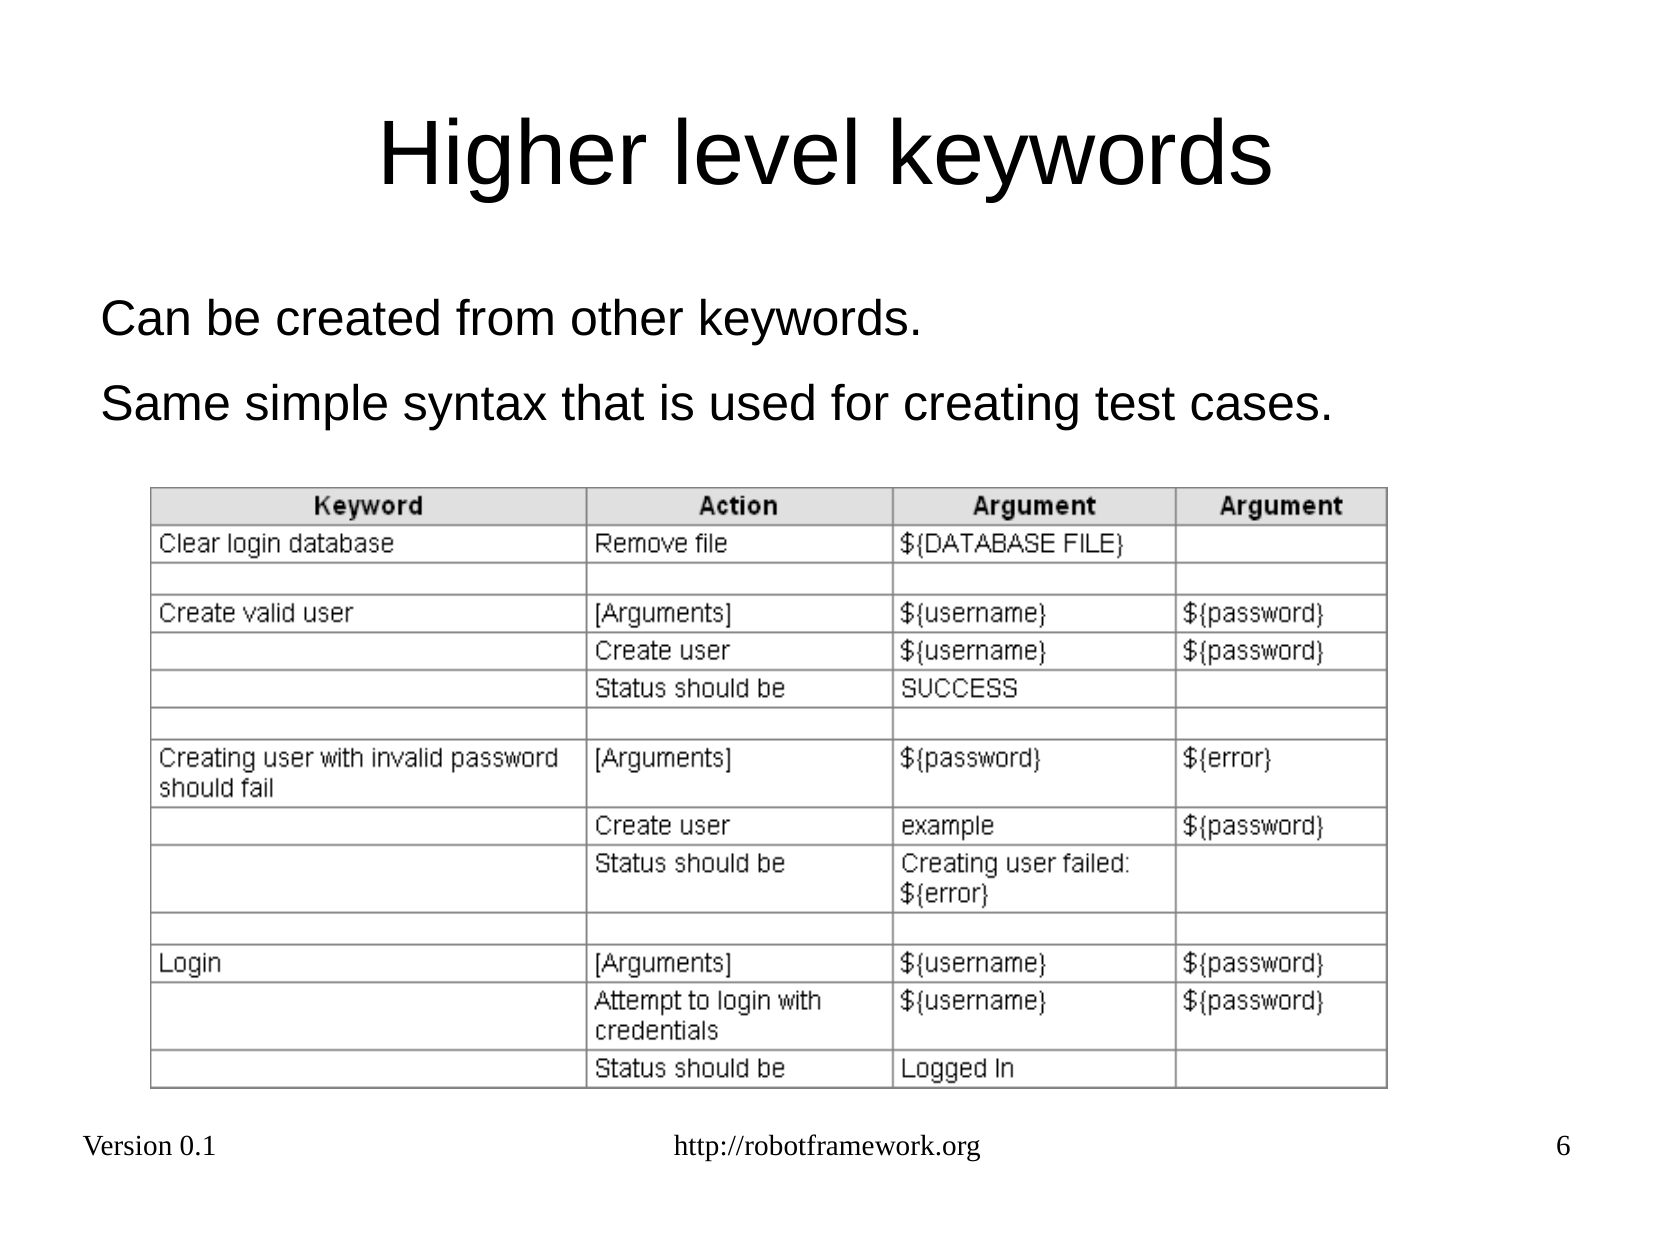

# Higher level keywords
Can be created from other keywords.
Same simple syntax that is used for creating test cases.
Version 0.1
http://robotframework.org
6